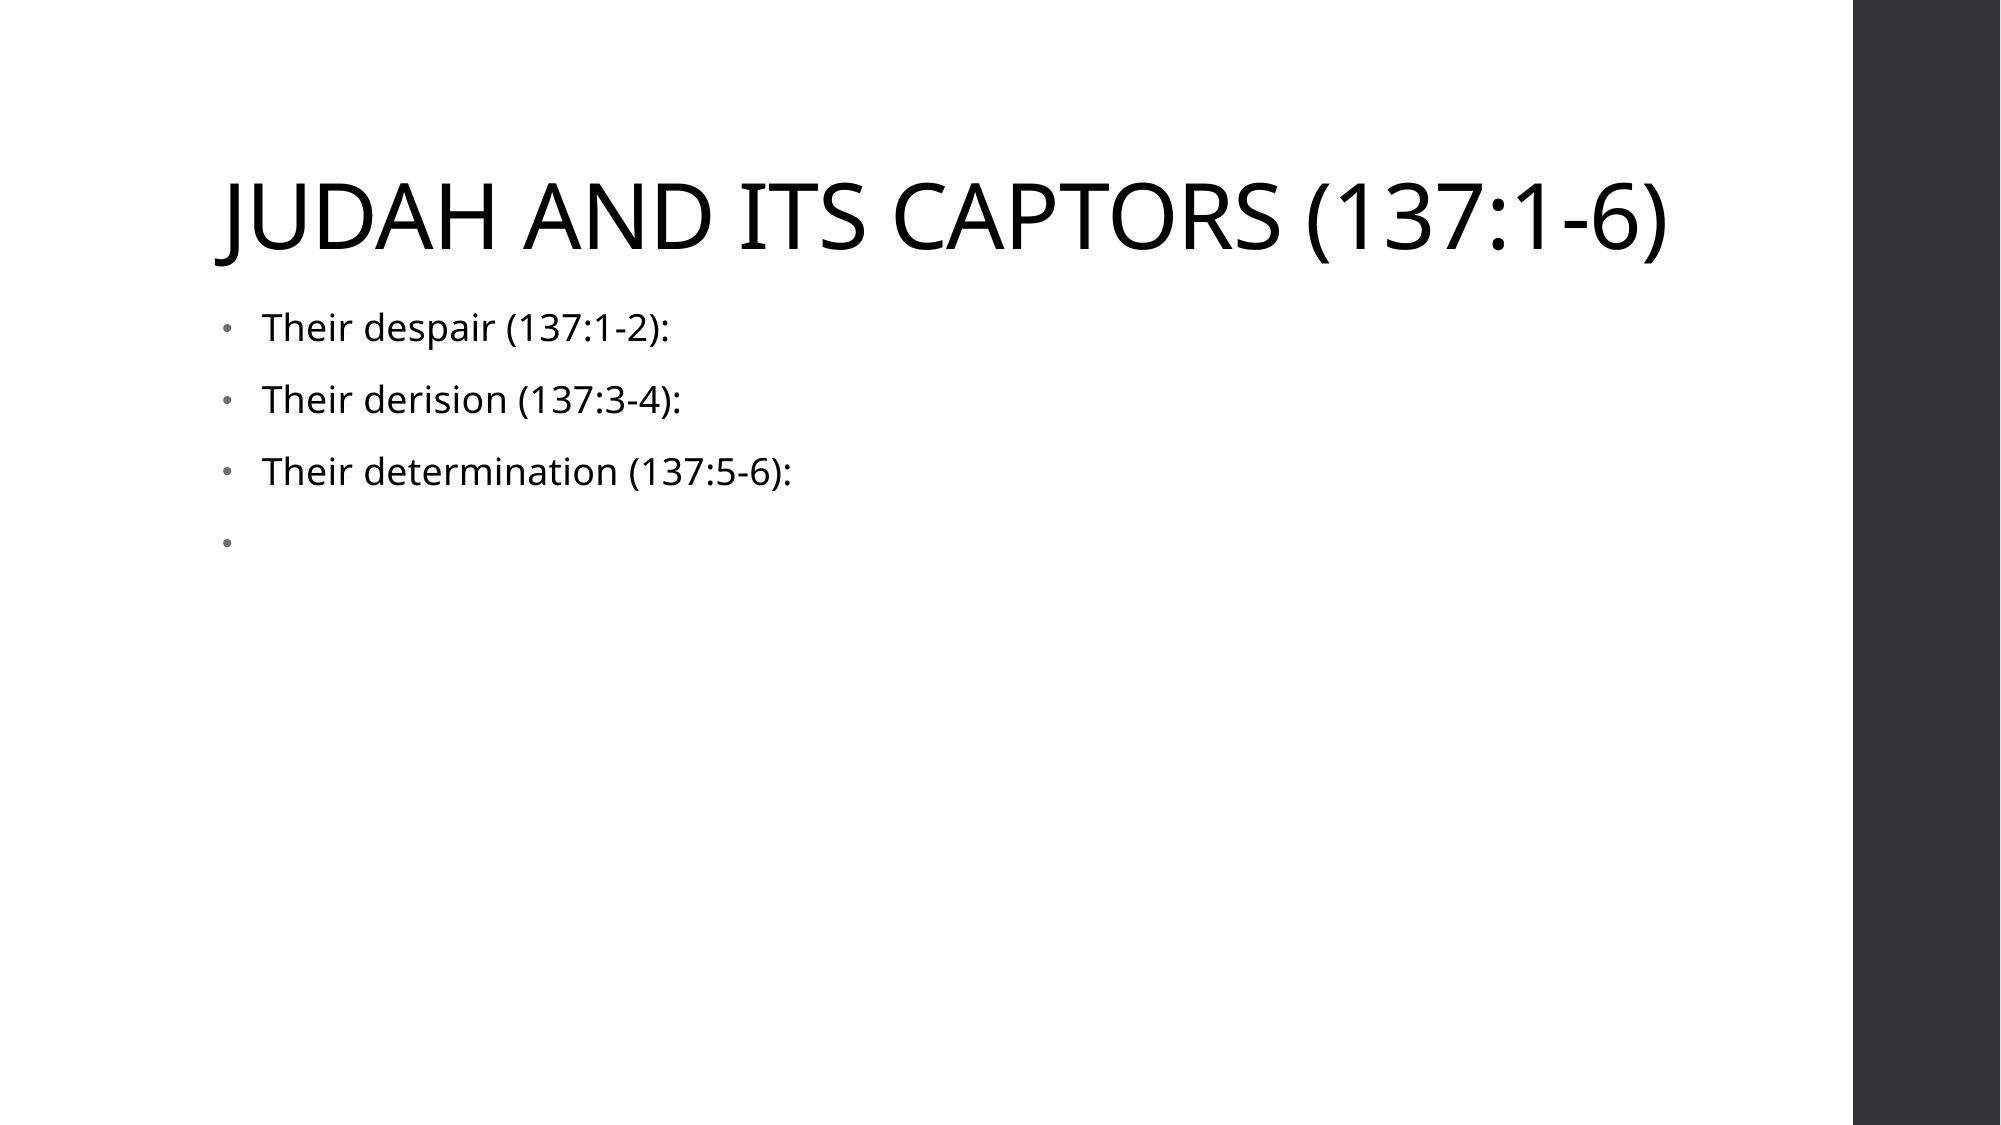

# JUDAH AND ITS CAPTORS (137:1-6)
 Their despair (137:1-2):
 Their derision (137:3-4):
 Their determination (137:5-6):